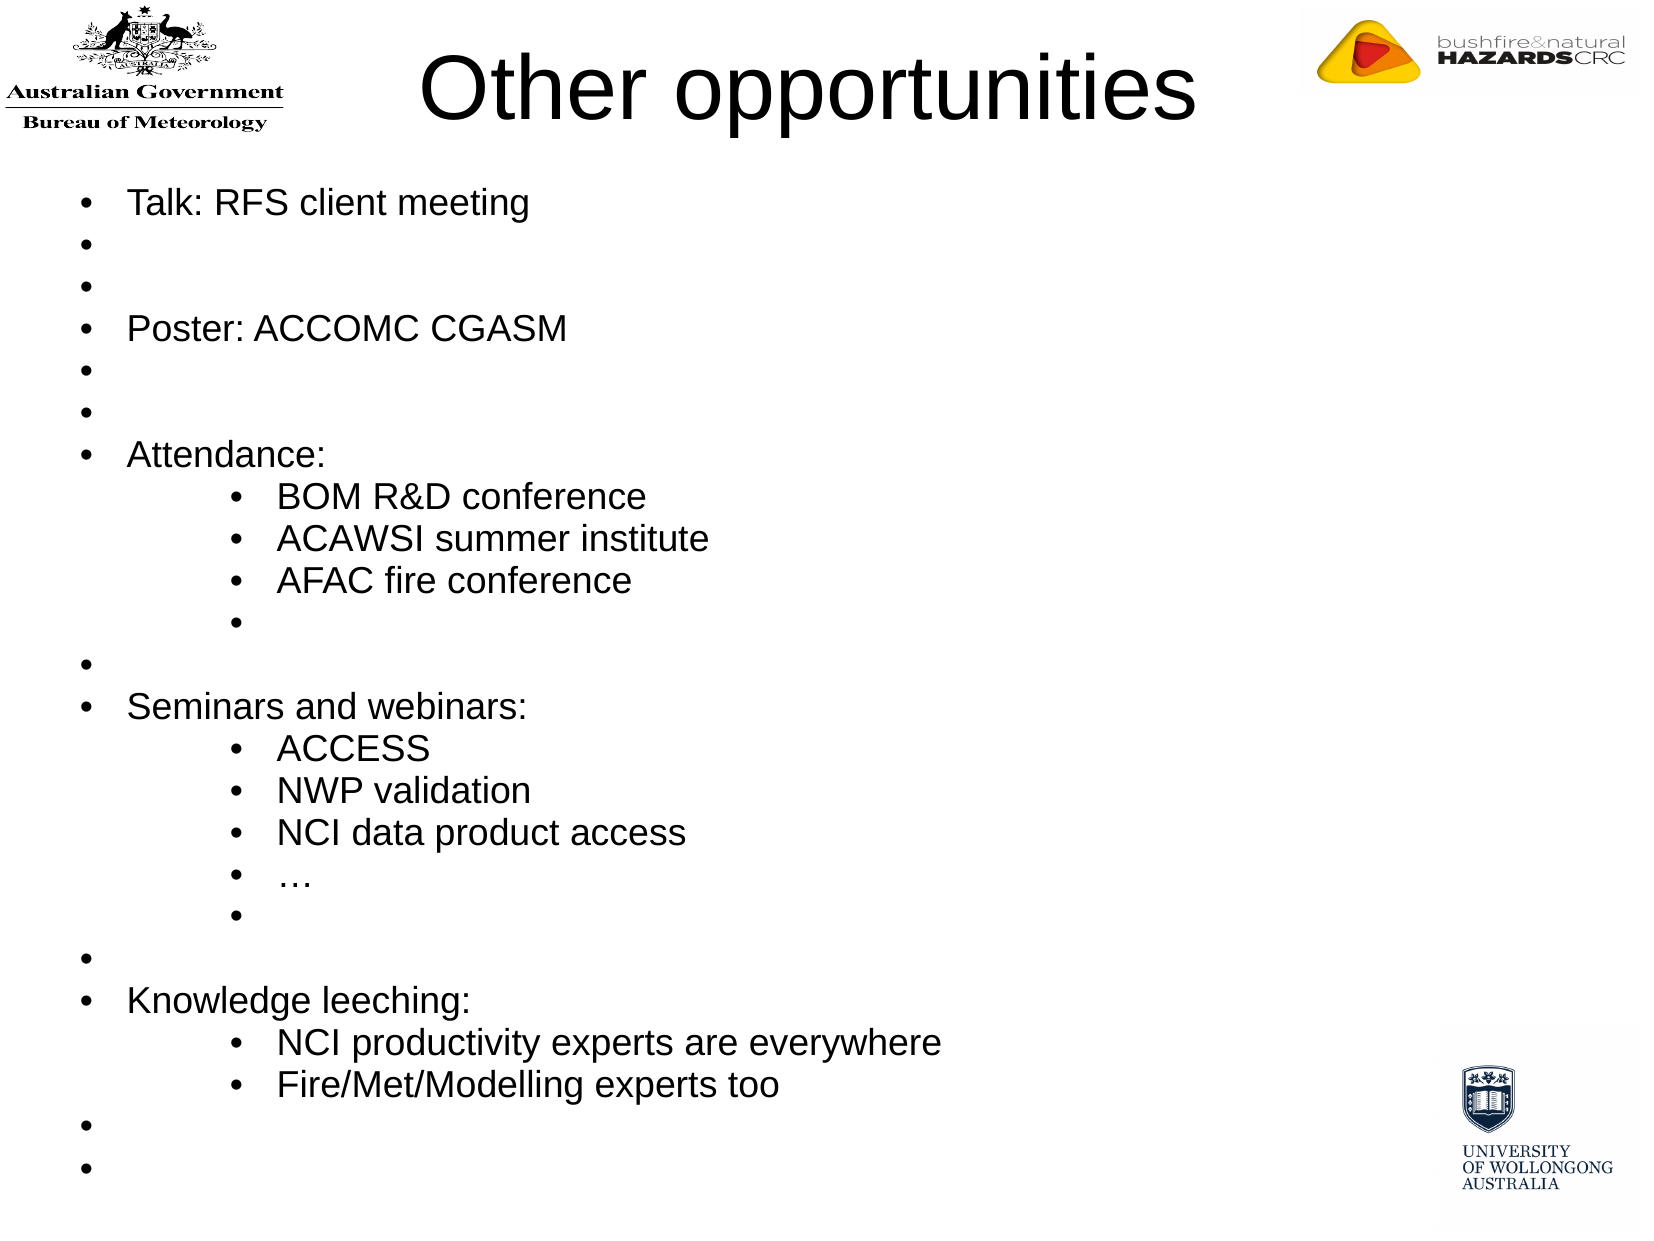

# Other opportunities
Talk: RFS client meeting
Poster: ACCOMC CGASM
Attendance:
BOM R&D conference
ACAWSI summer institute
AFAC fire conference
Seminars and webinars:
ACCESS
NWP validation
NCI data product access
…
Knowledge leeching:
NCI productivity experts are everywhere
Fire/Met/Modelling experts too